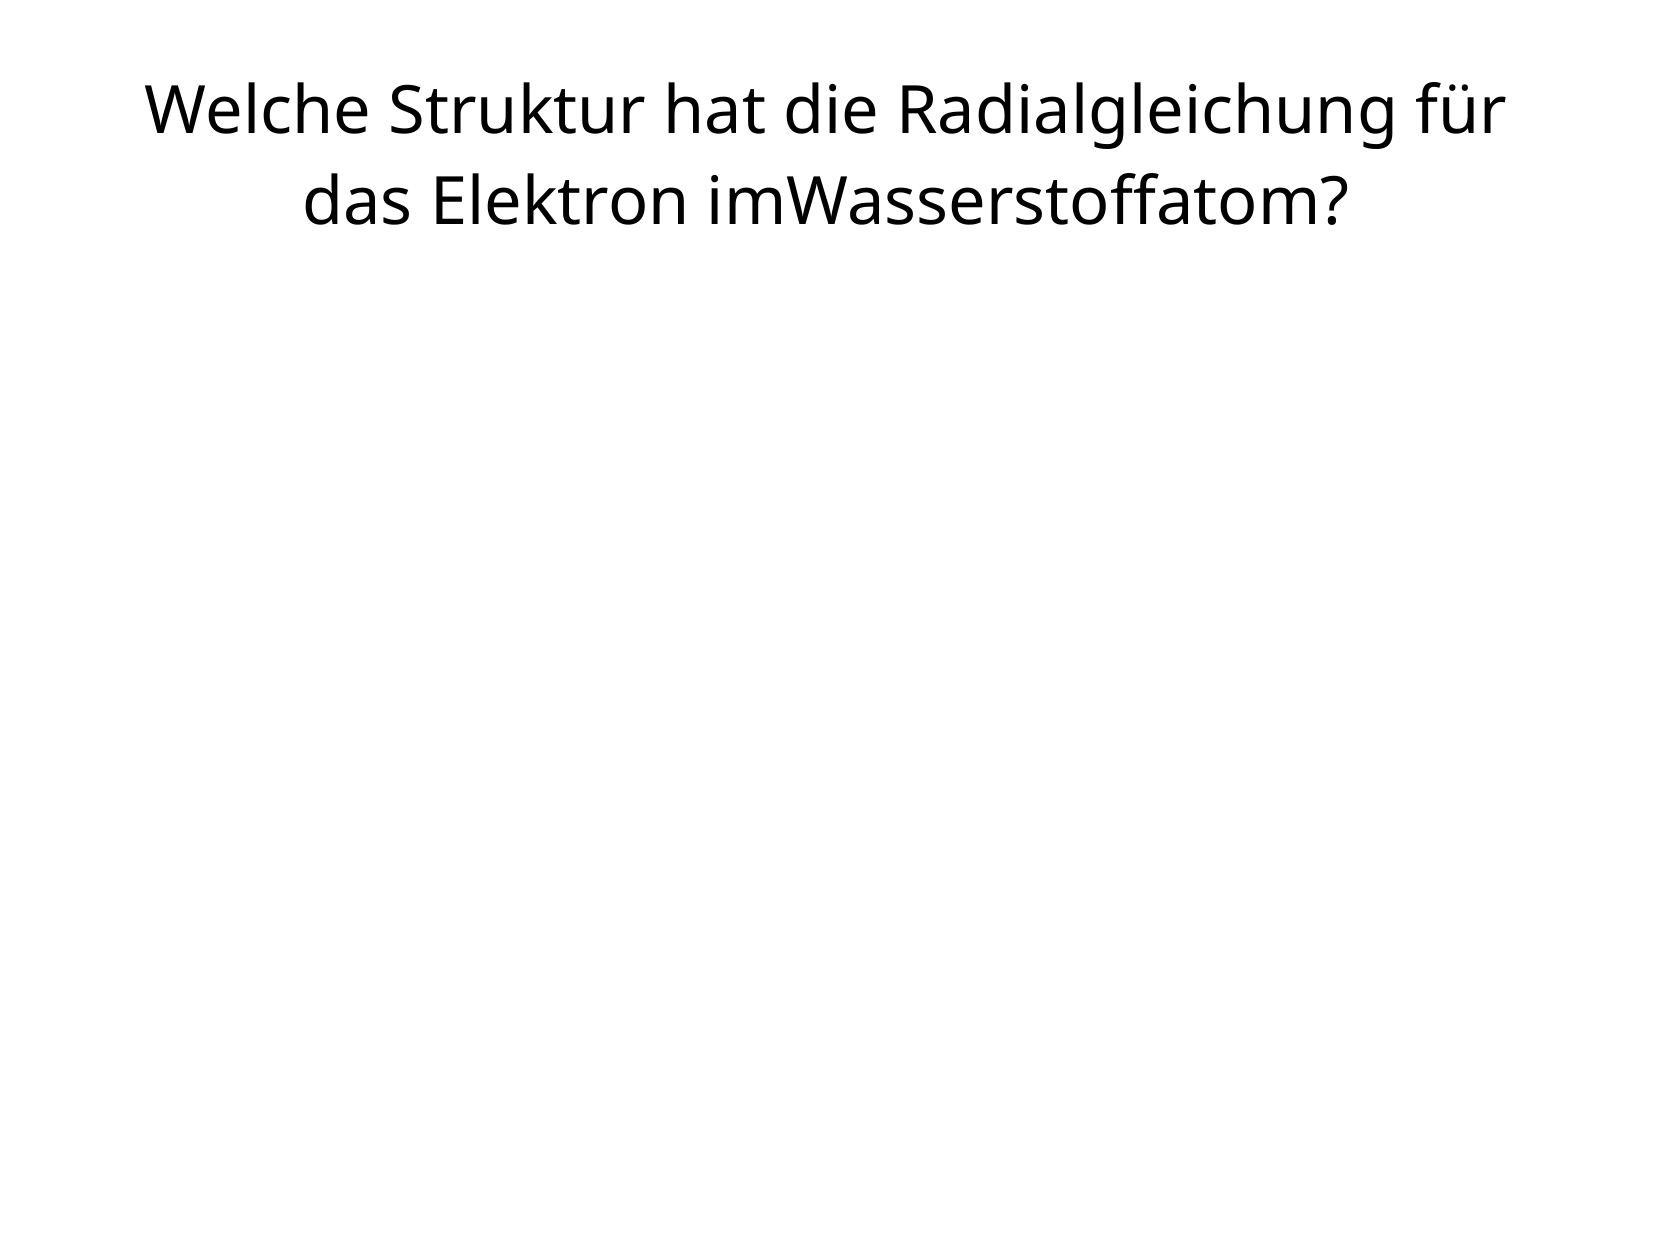

# Welche Struktur hat die Radialgleichung für das Elektron imWasserstoffatom?